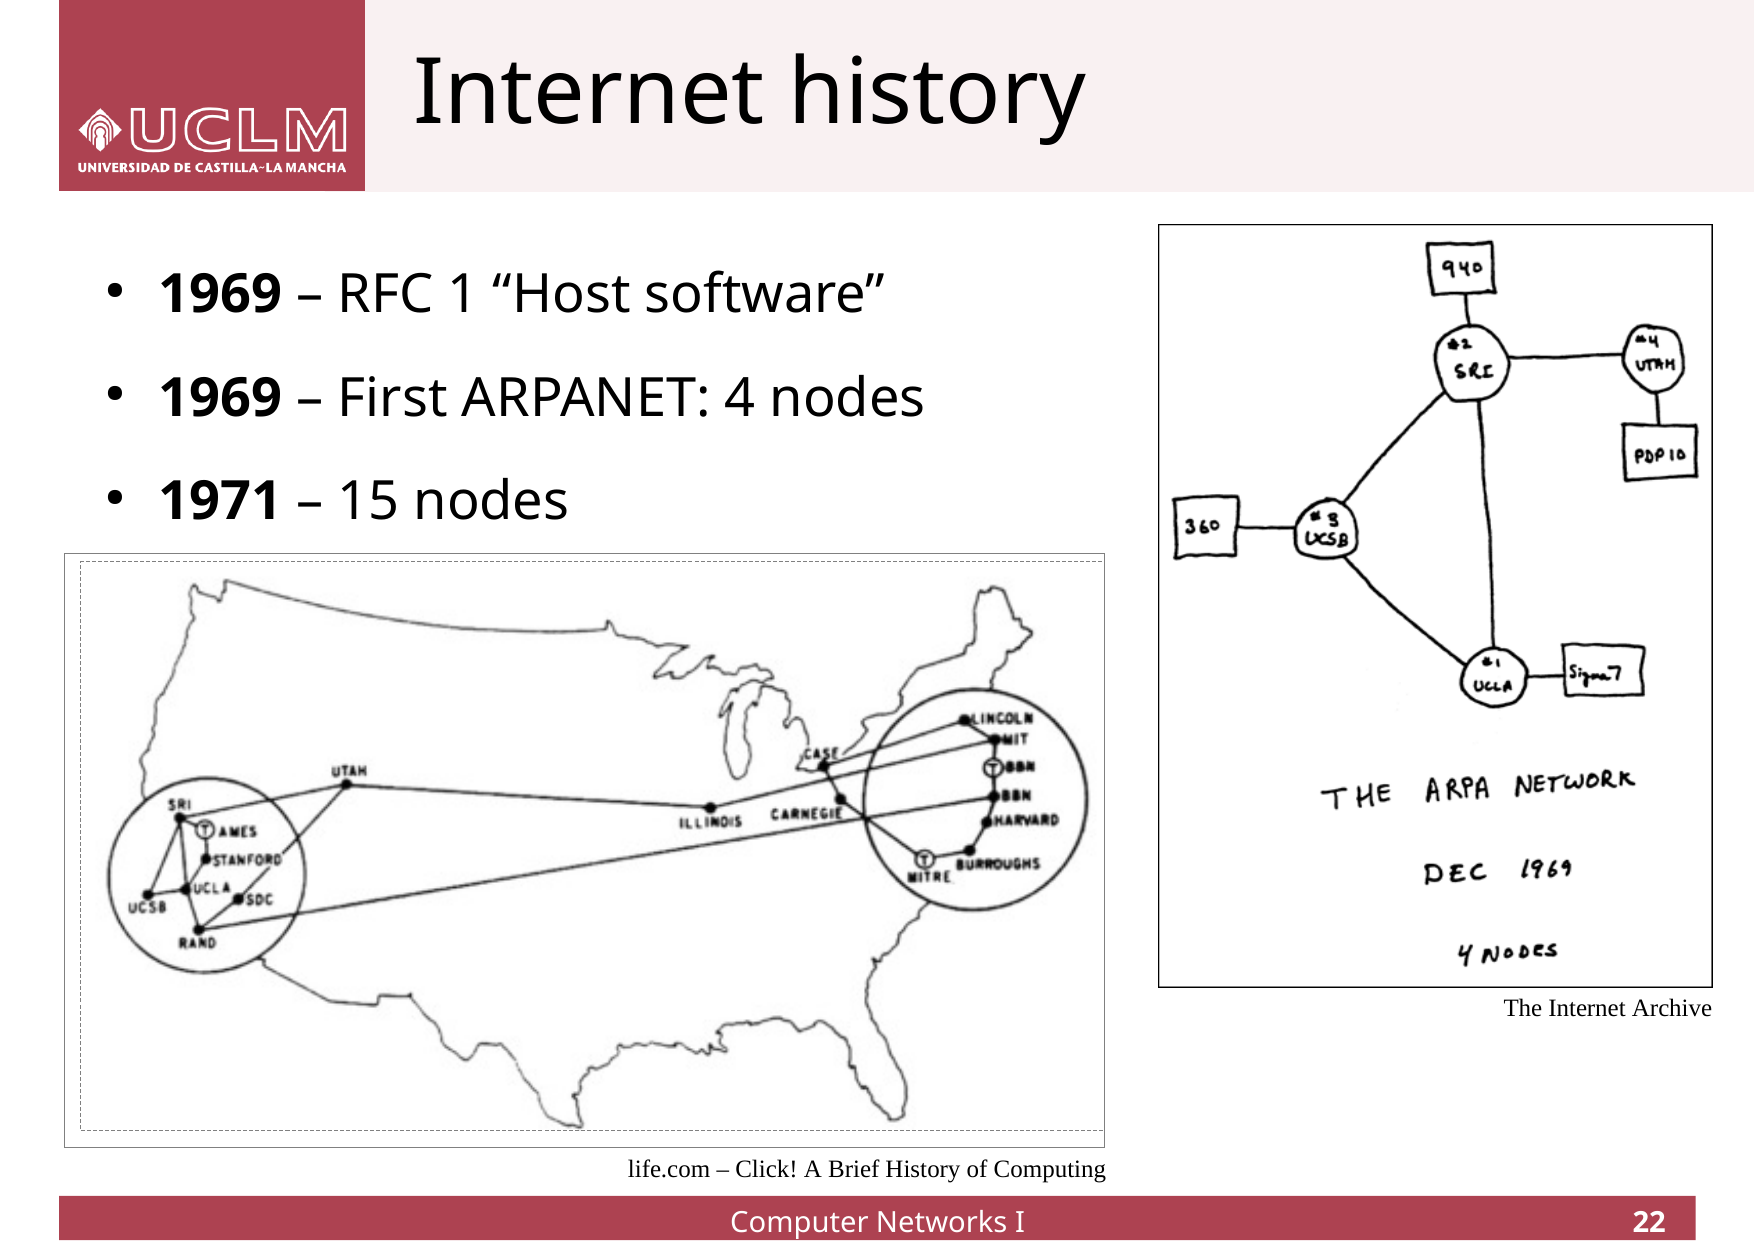

# Internet history
1969 – RFC 1 “Host software”
1969 – First ARPANET: 4 nodes
1971 – 15 nodes
The Internet Archive
life.com – Click! A Brief History of Computing
Computer Networks I
22